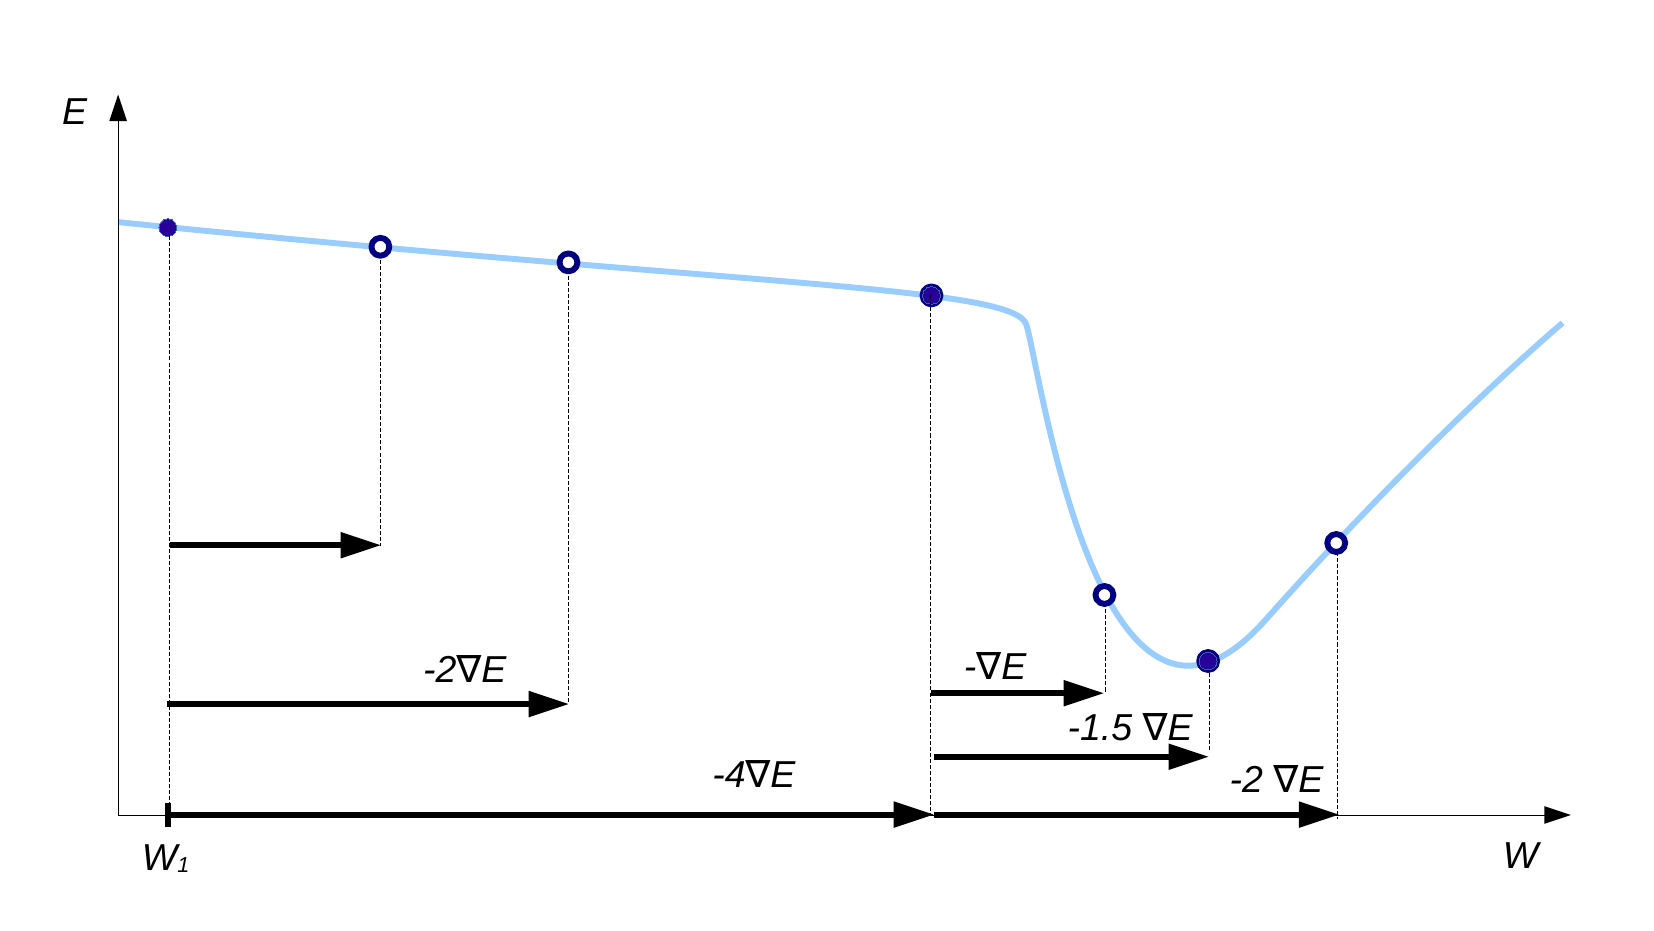

E
-∇E
-2∇E
-1.5 ∇E
-4∇E
-2 ∇E
W
W1